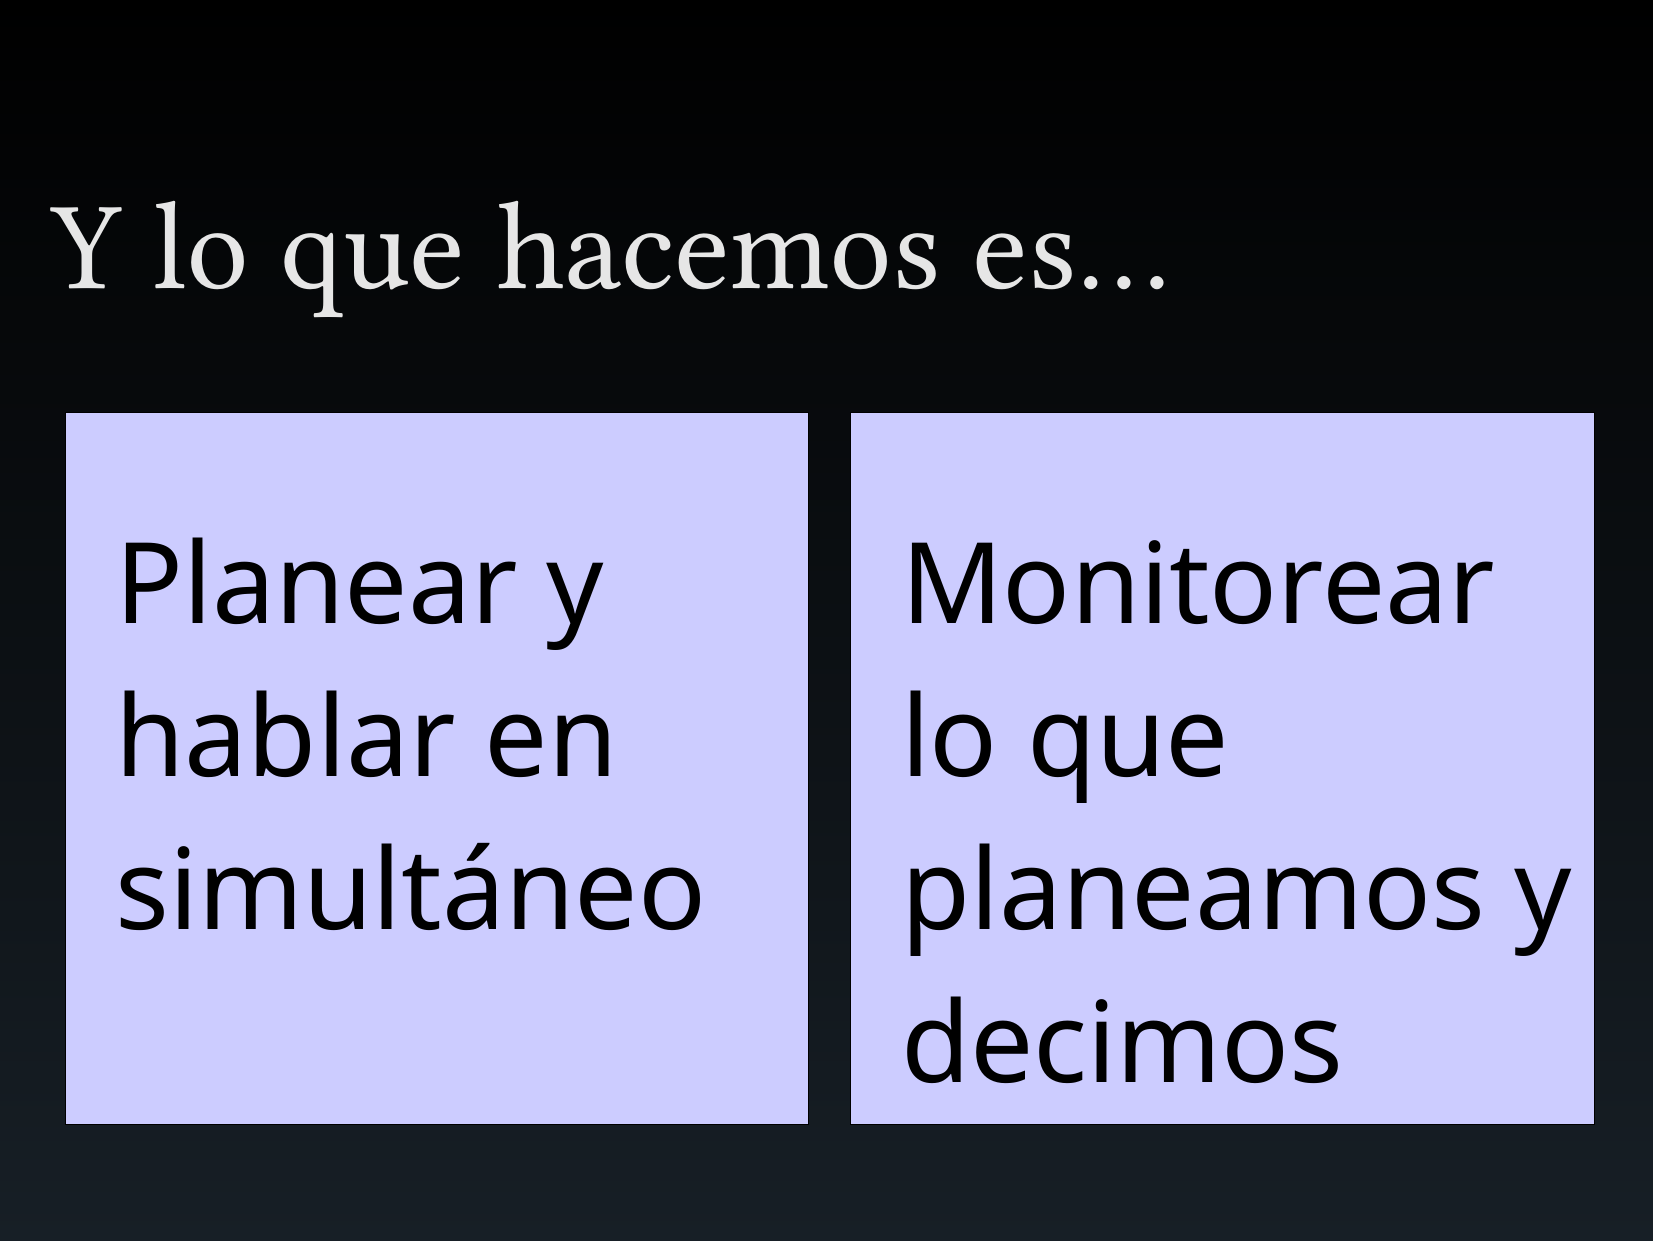

Y lo que hacemos es...
Planear y hablar en simultáneo
Monitorear lo que planeamos y decimos